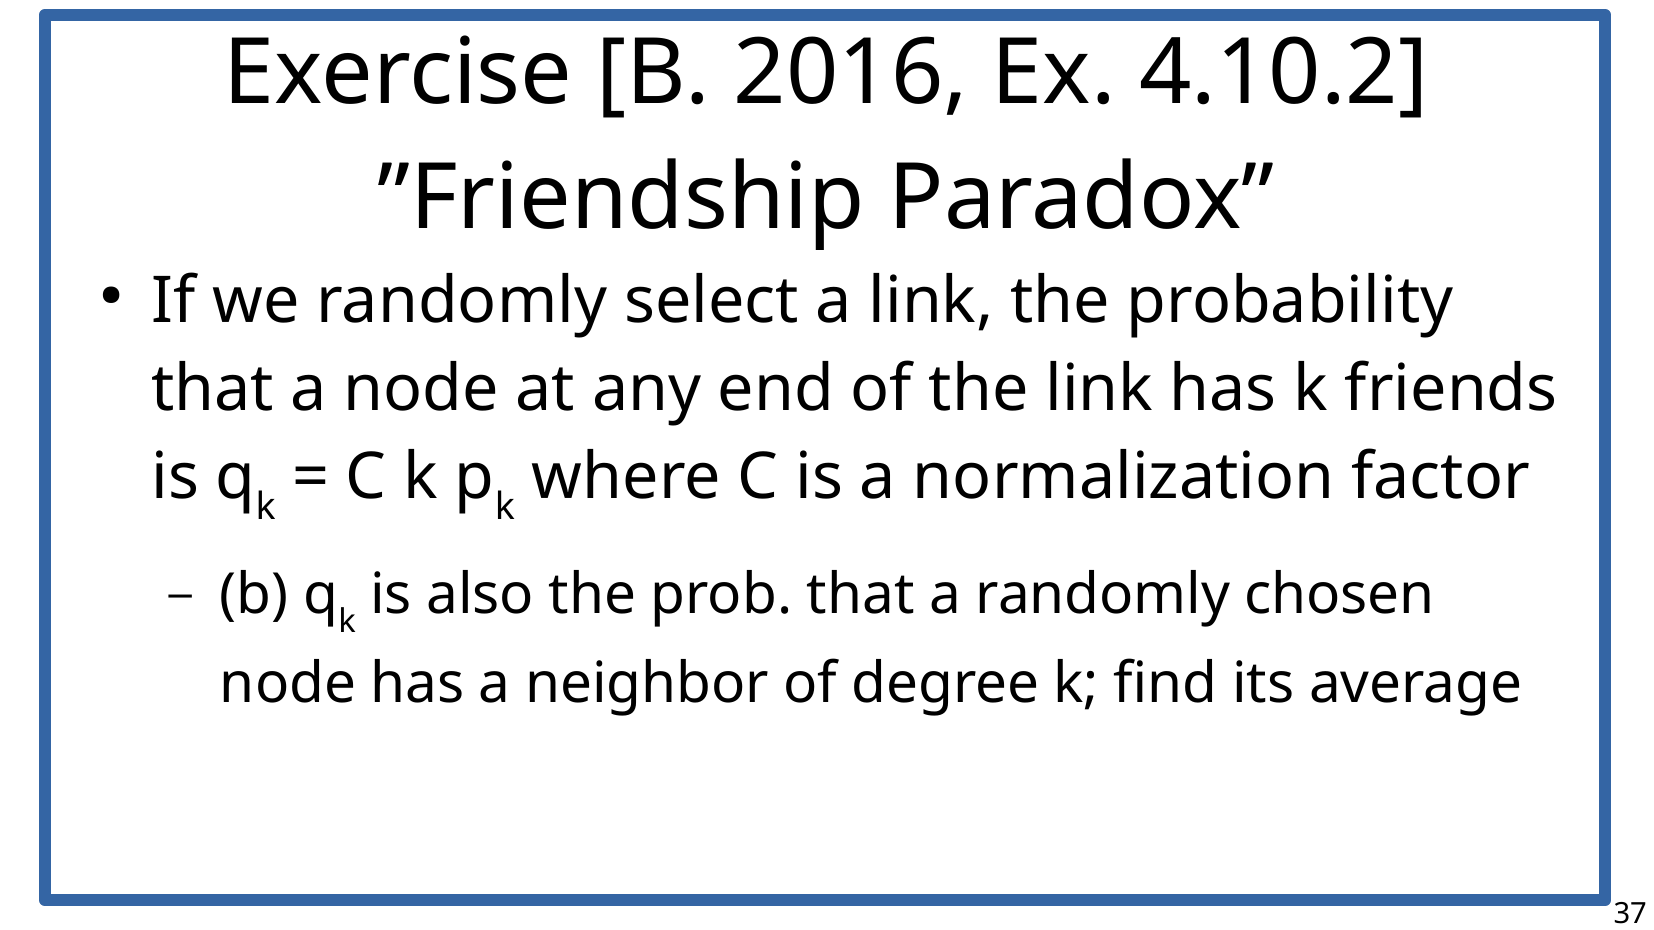

# Exercise [B. 2016, Ex. 4.10.2] ”Friendship Paradox”
If we randomly select a link, the probability that a node at any end of the link has k friends is qk = C k pk where C is a normalization factor
(b) qk is also the prob. that a randomly chosen node has a neighbor of degree k; find its average
37